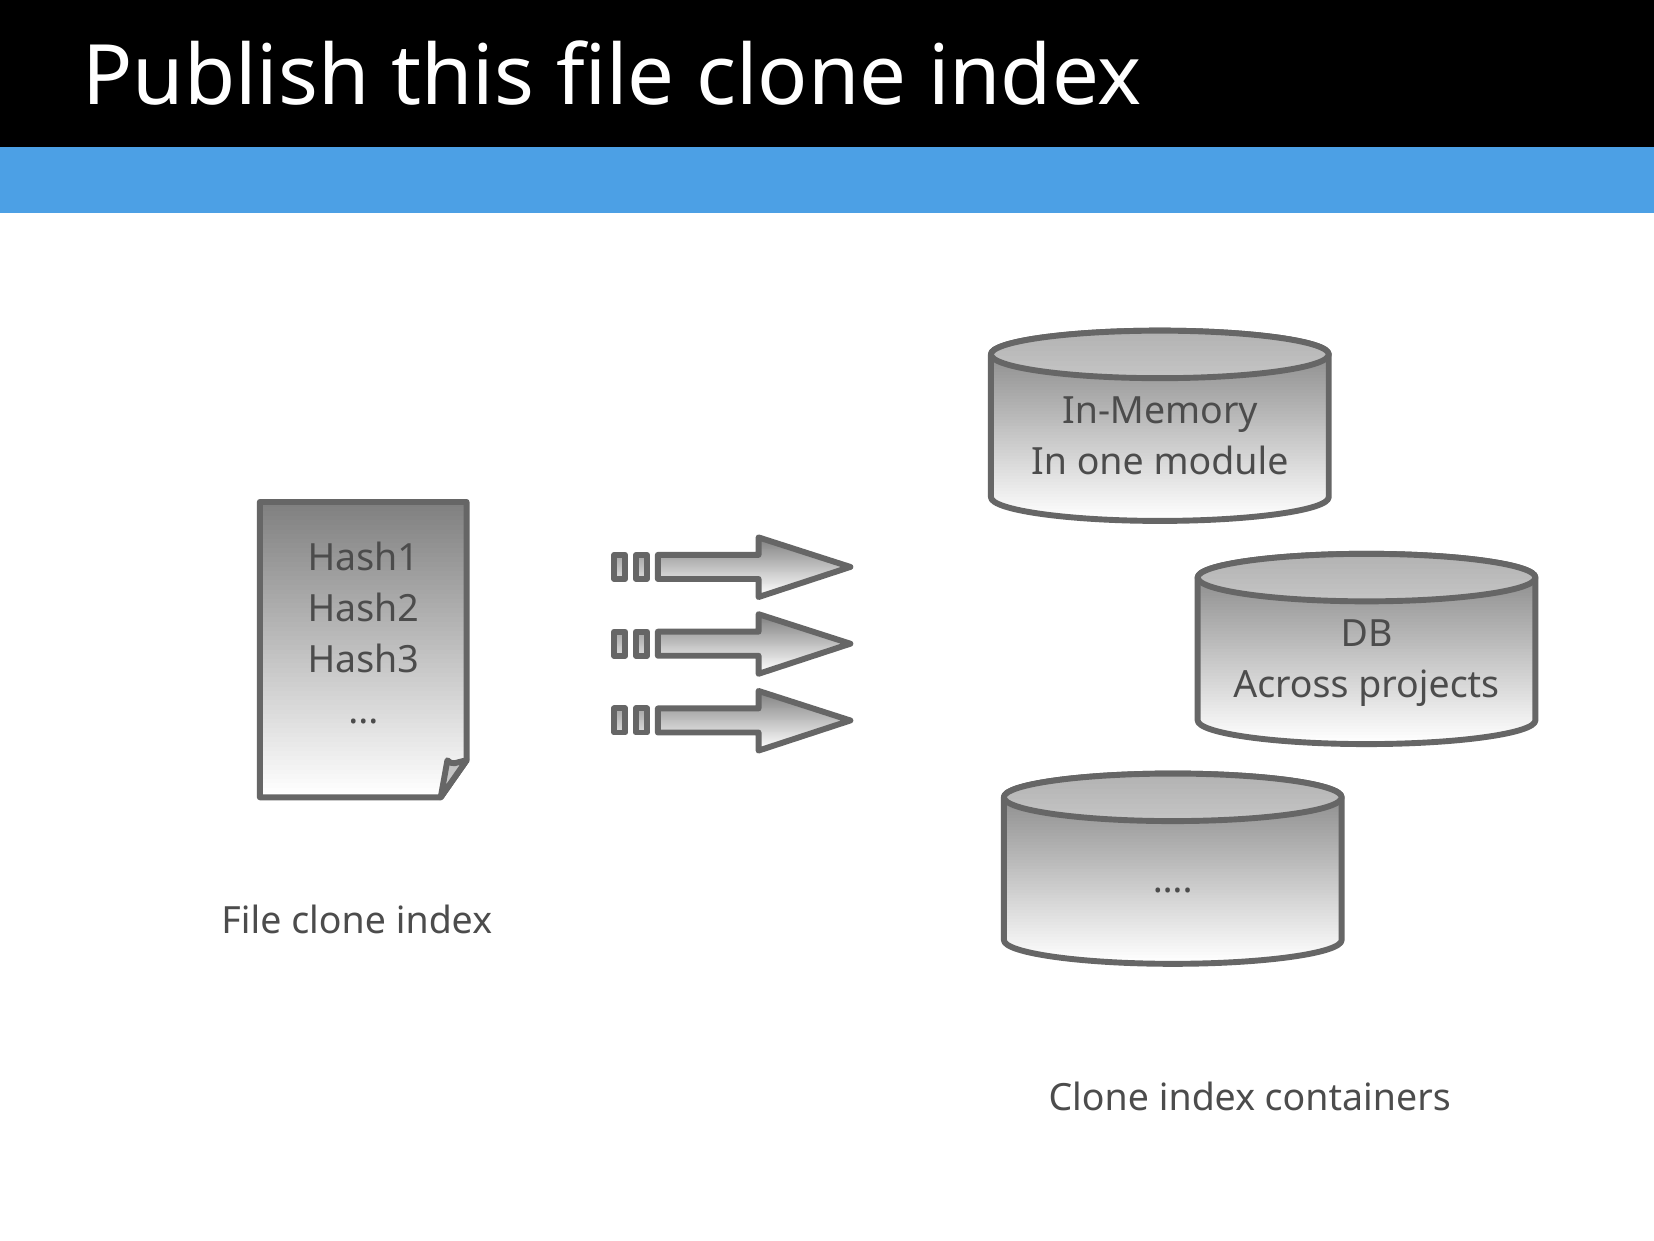

# Publish this file clone index
In-Memory
In one module
Hash1
Hash2
Hash3
...
DB
Across projects
….
File clone index
Clone index containers